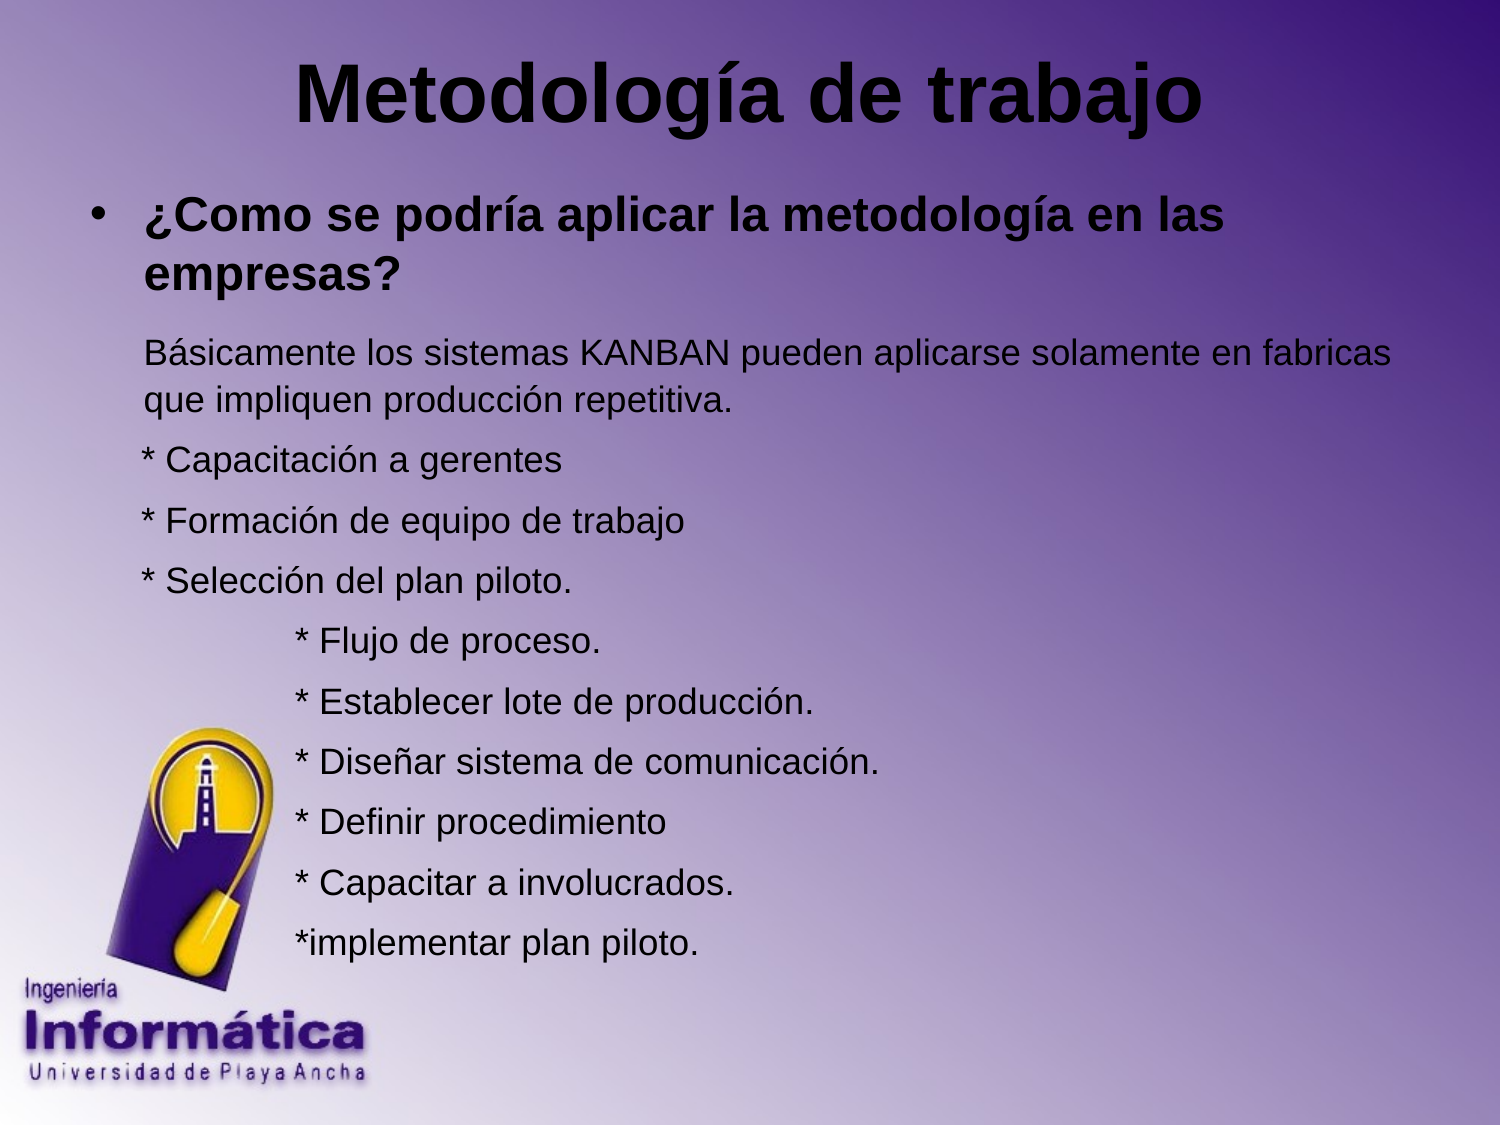

# Metodología de trabajo
¿Como se podría aplicar la metodología en las empresas?
 Básicamente los sistemas KANBAN pueden aplicarse solamente en fabricas que impliquen producción repetitiva.
 * Capacitación a gerentes
 * Formación de equipo de trabajo
 * Selección del plan piloto.
 * Flujo de proceso.
 * Establecer lote de producción.
 * Diseñar sistema de comunicación.
 * Definir procedimiento
 * Capacitar a involucrados.
 *implementar plan piloto.